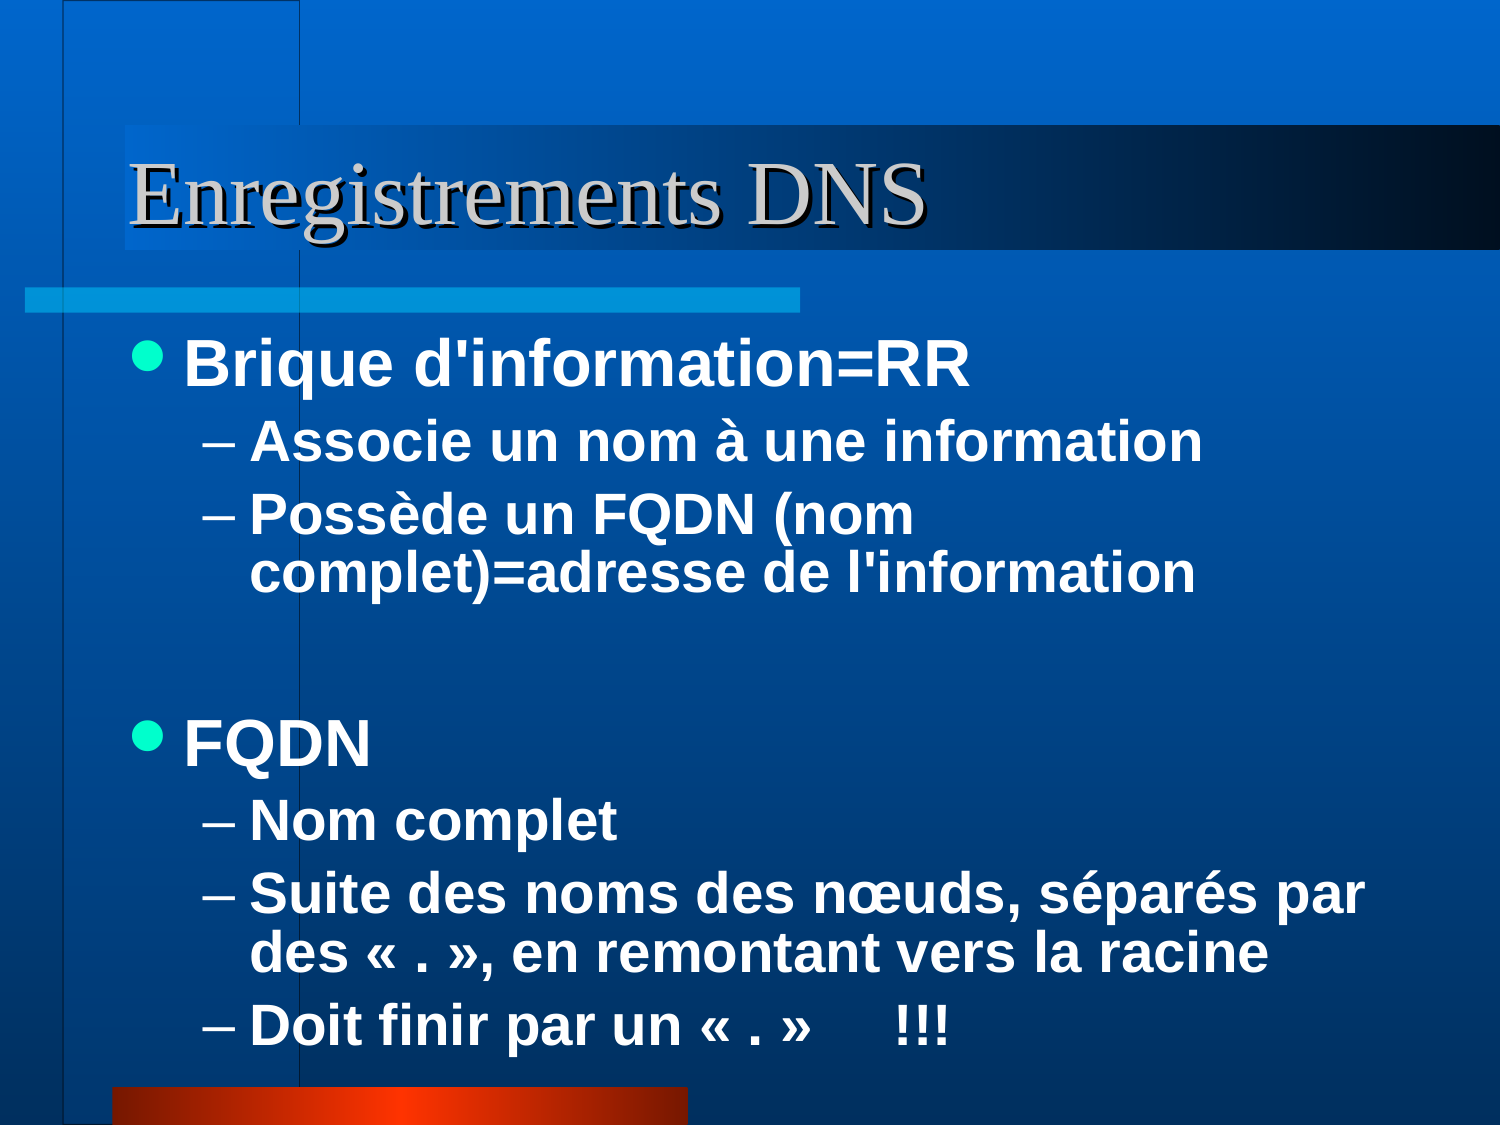

# Enregistrements DNS
Brique d'information=RR
Associe un nom à une information
Possède un FQDN (nom complet)=adresse de l'information
FQDN
Nom complet
Suite des noms des nœuds, séparés par des « . », en remontant vers la racine
Doit finir par un « . » !!!